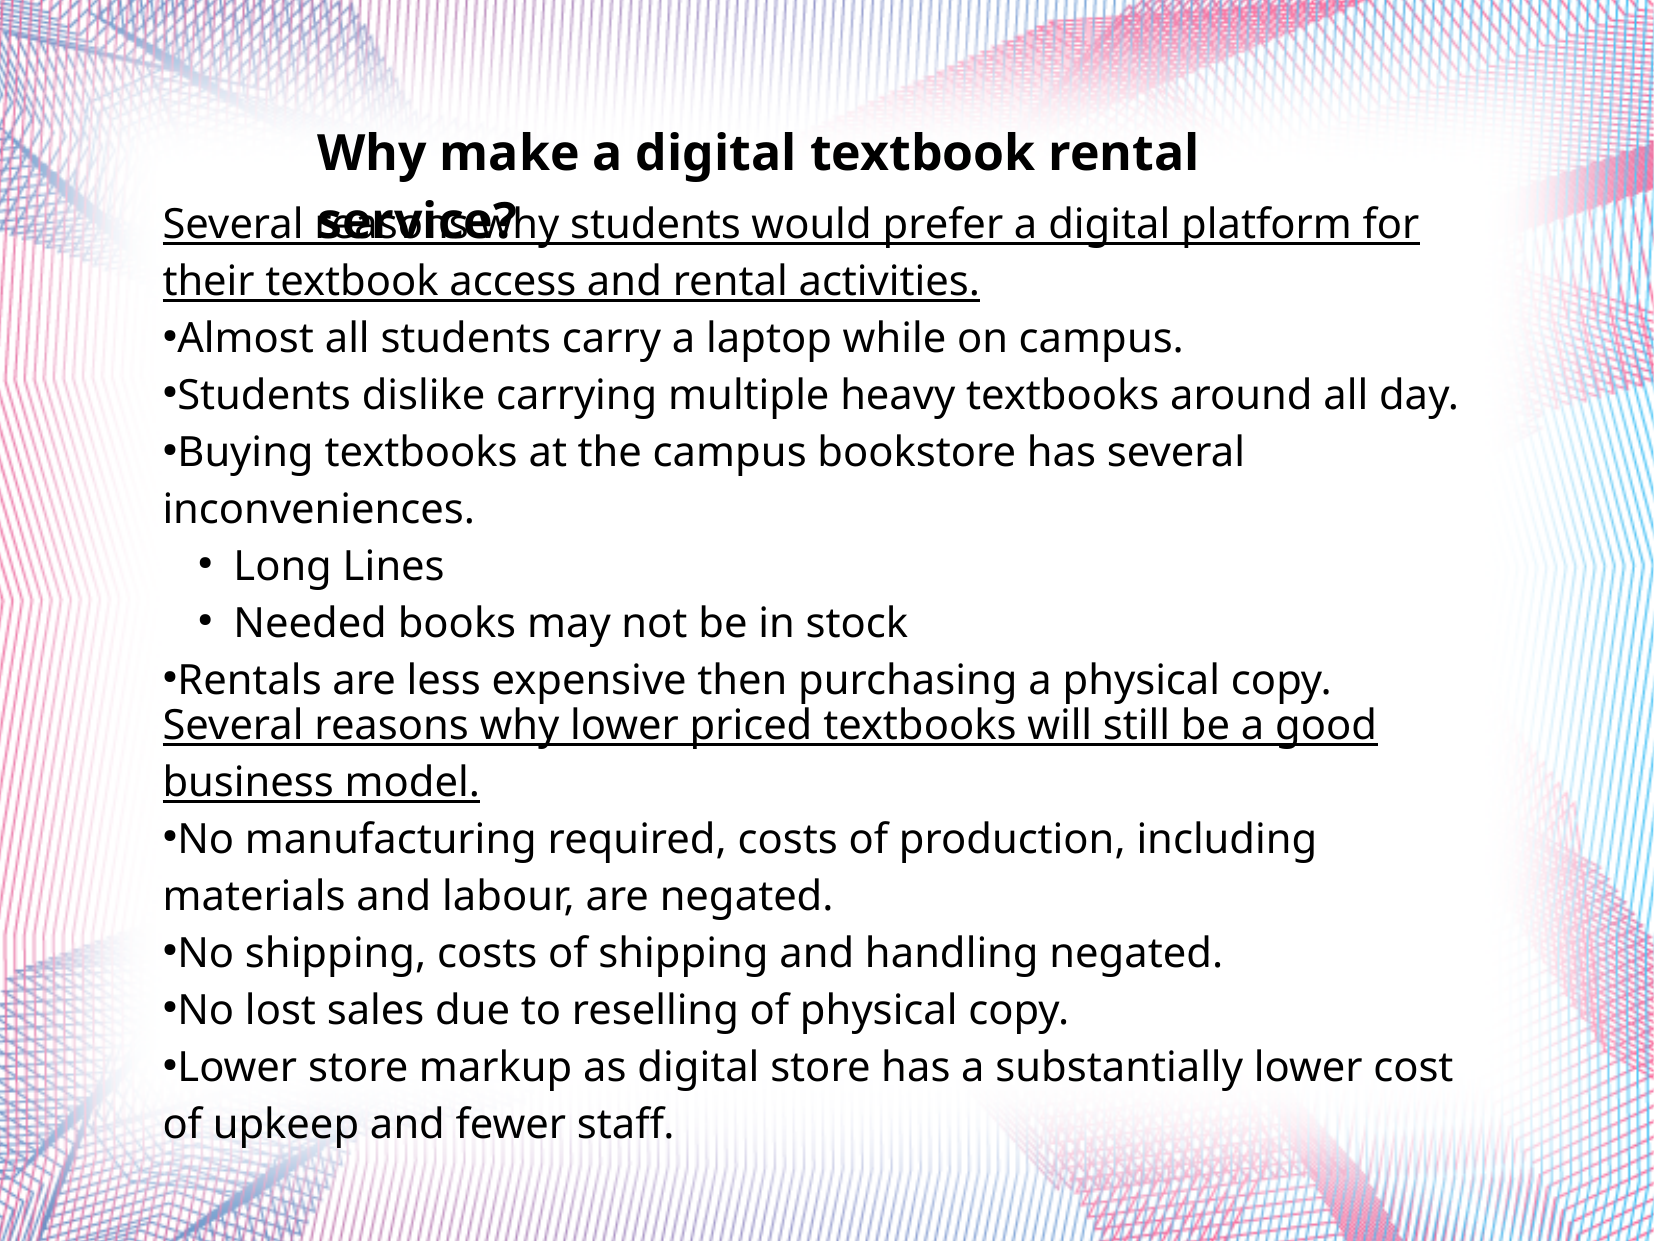

Why make a digital textbook rental service?
Several reasons why students would prefer a digital platform for their textbook access and rental activities.
Almost all students carry a laptop while on campus.
Students dislike carrying multiple heavy textbooks around all day.
Buying textbooks at the campus bookstore has several inconveniences.
Long Lines
Needed books may not be in stock
Rentals are less expensive then purchasing a physical copy.
Several reasons why lower priced textbooks will still be a good business model.
No manufacturing required, costs of production, including materials and labour, are negated.
No shipping, costs of shipping and handling negated.
No lost sales due to reselling of physical copy.
Lower store markup as digital store has a substantially lower cost of upkeep and fewer staff.